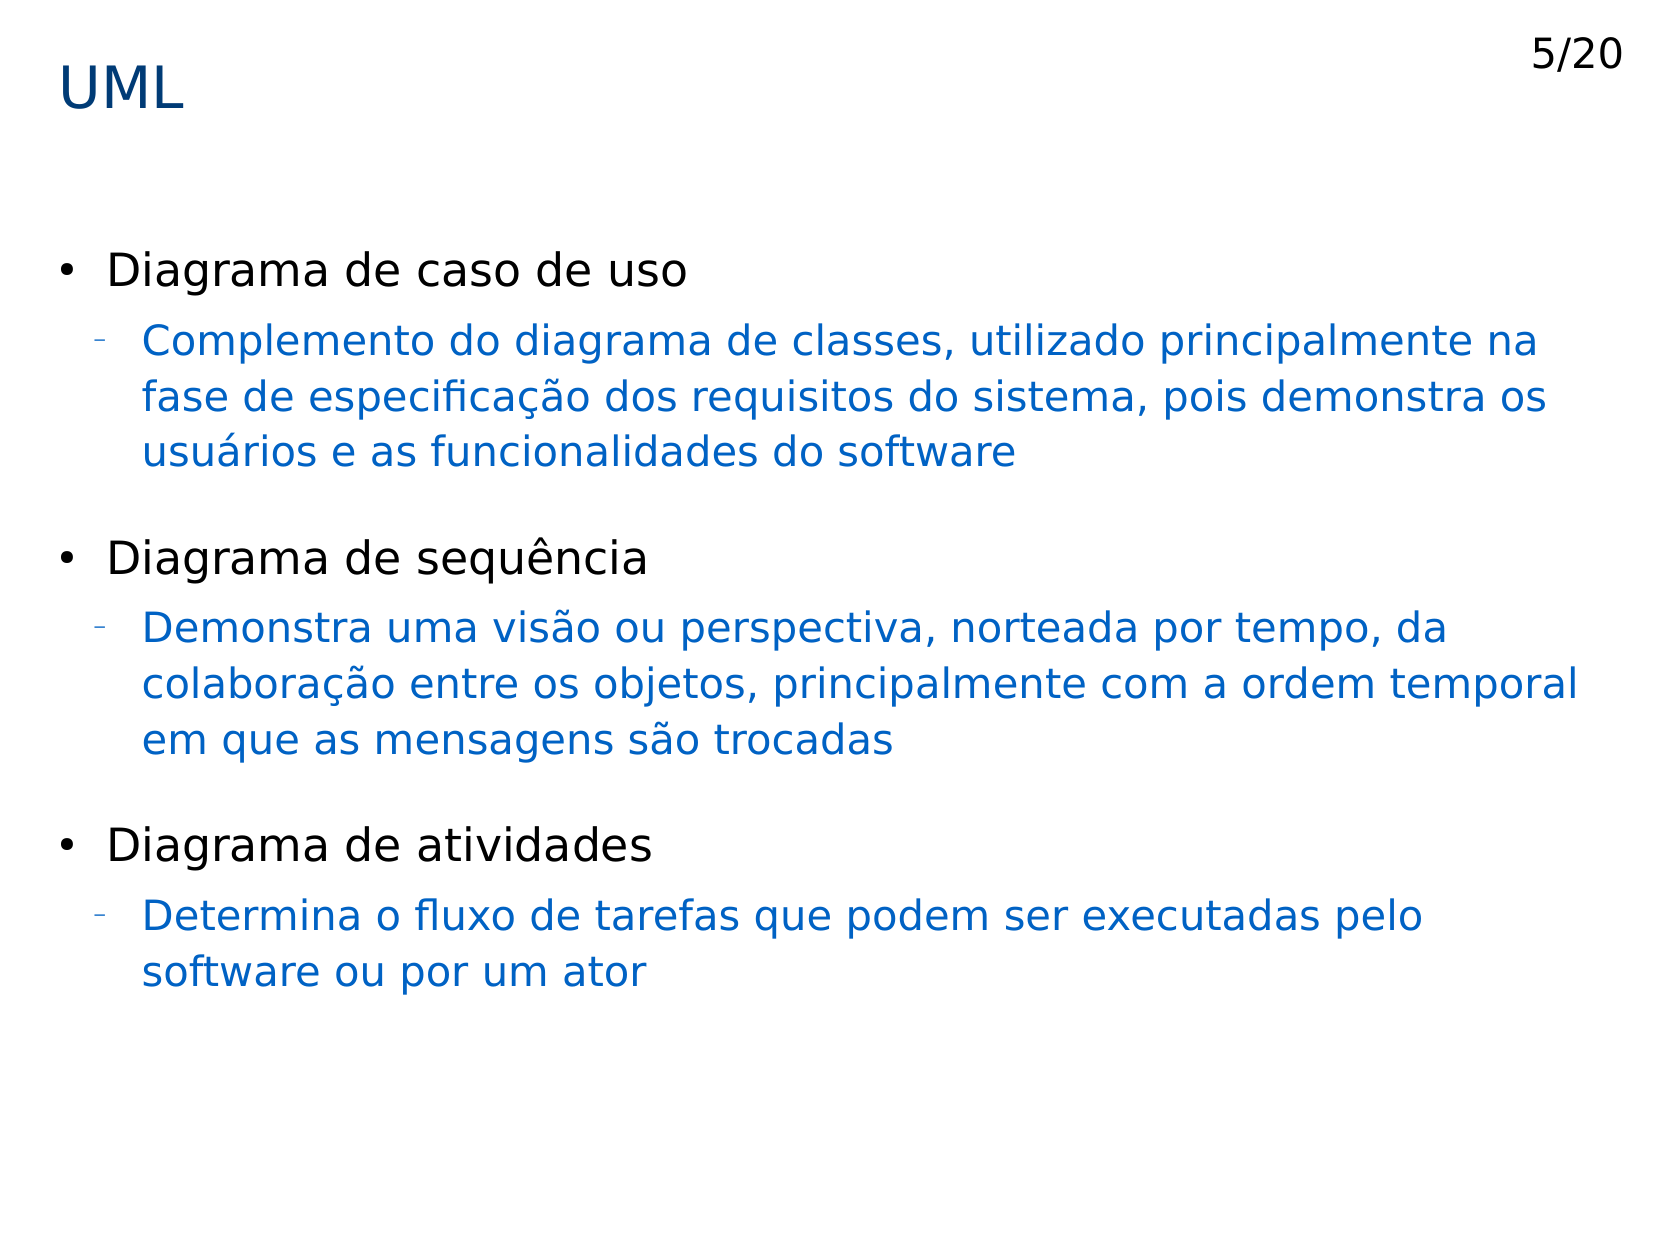

# UML
5
Diagrama de caso de uso
Complemento do diagrama de classes, utilizado principalmente na fase de especificação dos requisitos do sistema, pois demonstra os usuários e as funcionalidades do software
Diagrama de sequência
Demonstra uma visão ou perspectiva, norteada por tempo, da colaboração entre os objetos, principalmente com a ordem temporal em que as mensagens são trocadas
Diagrama de atividades
Determina o fluxo de tarefas que podem ser executadas pelo software ou por um ator